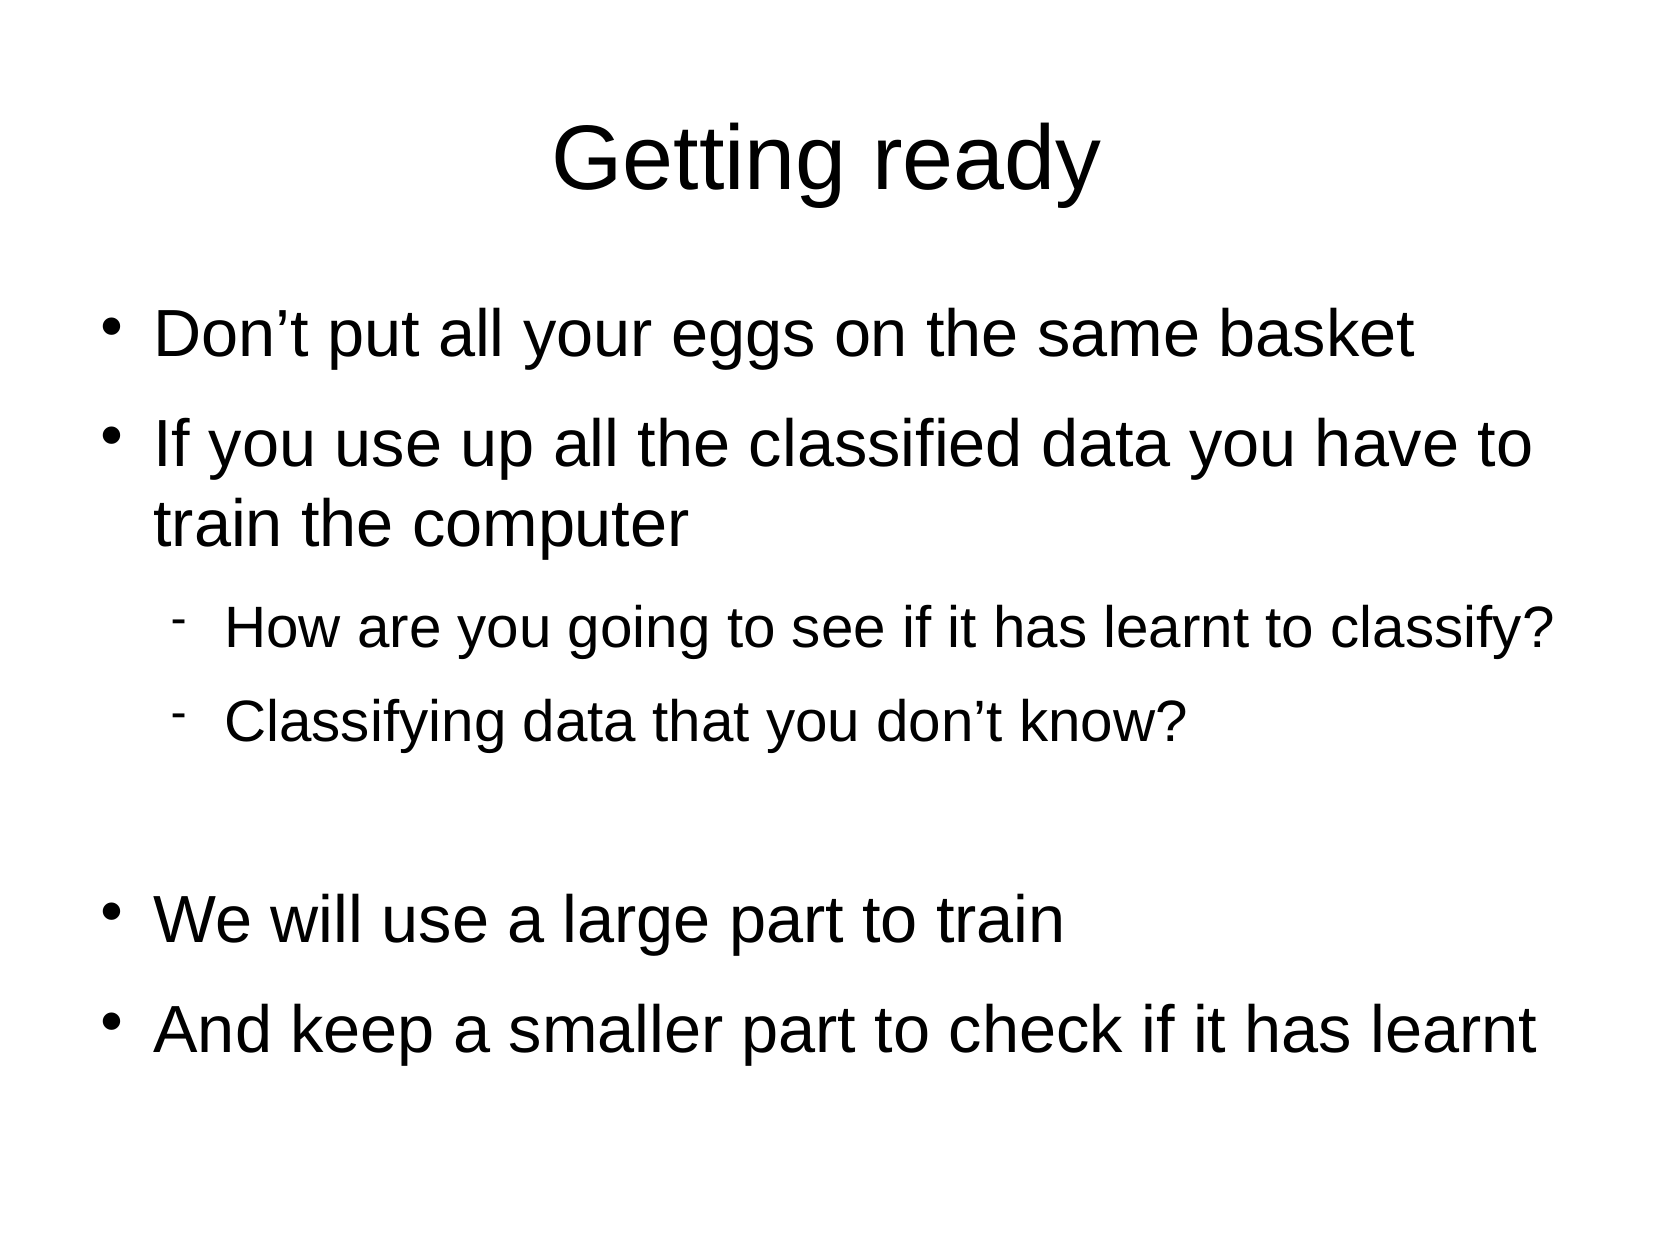

Getting ready
Don’t put all your eggs on the same basket
If you use up all the classified data you have to train the computer
How are you going to see if it has learnt to classify?
Classifying data that you don’t know?
We will use a large part to train
And keep a smaller part to check if it has learnt